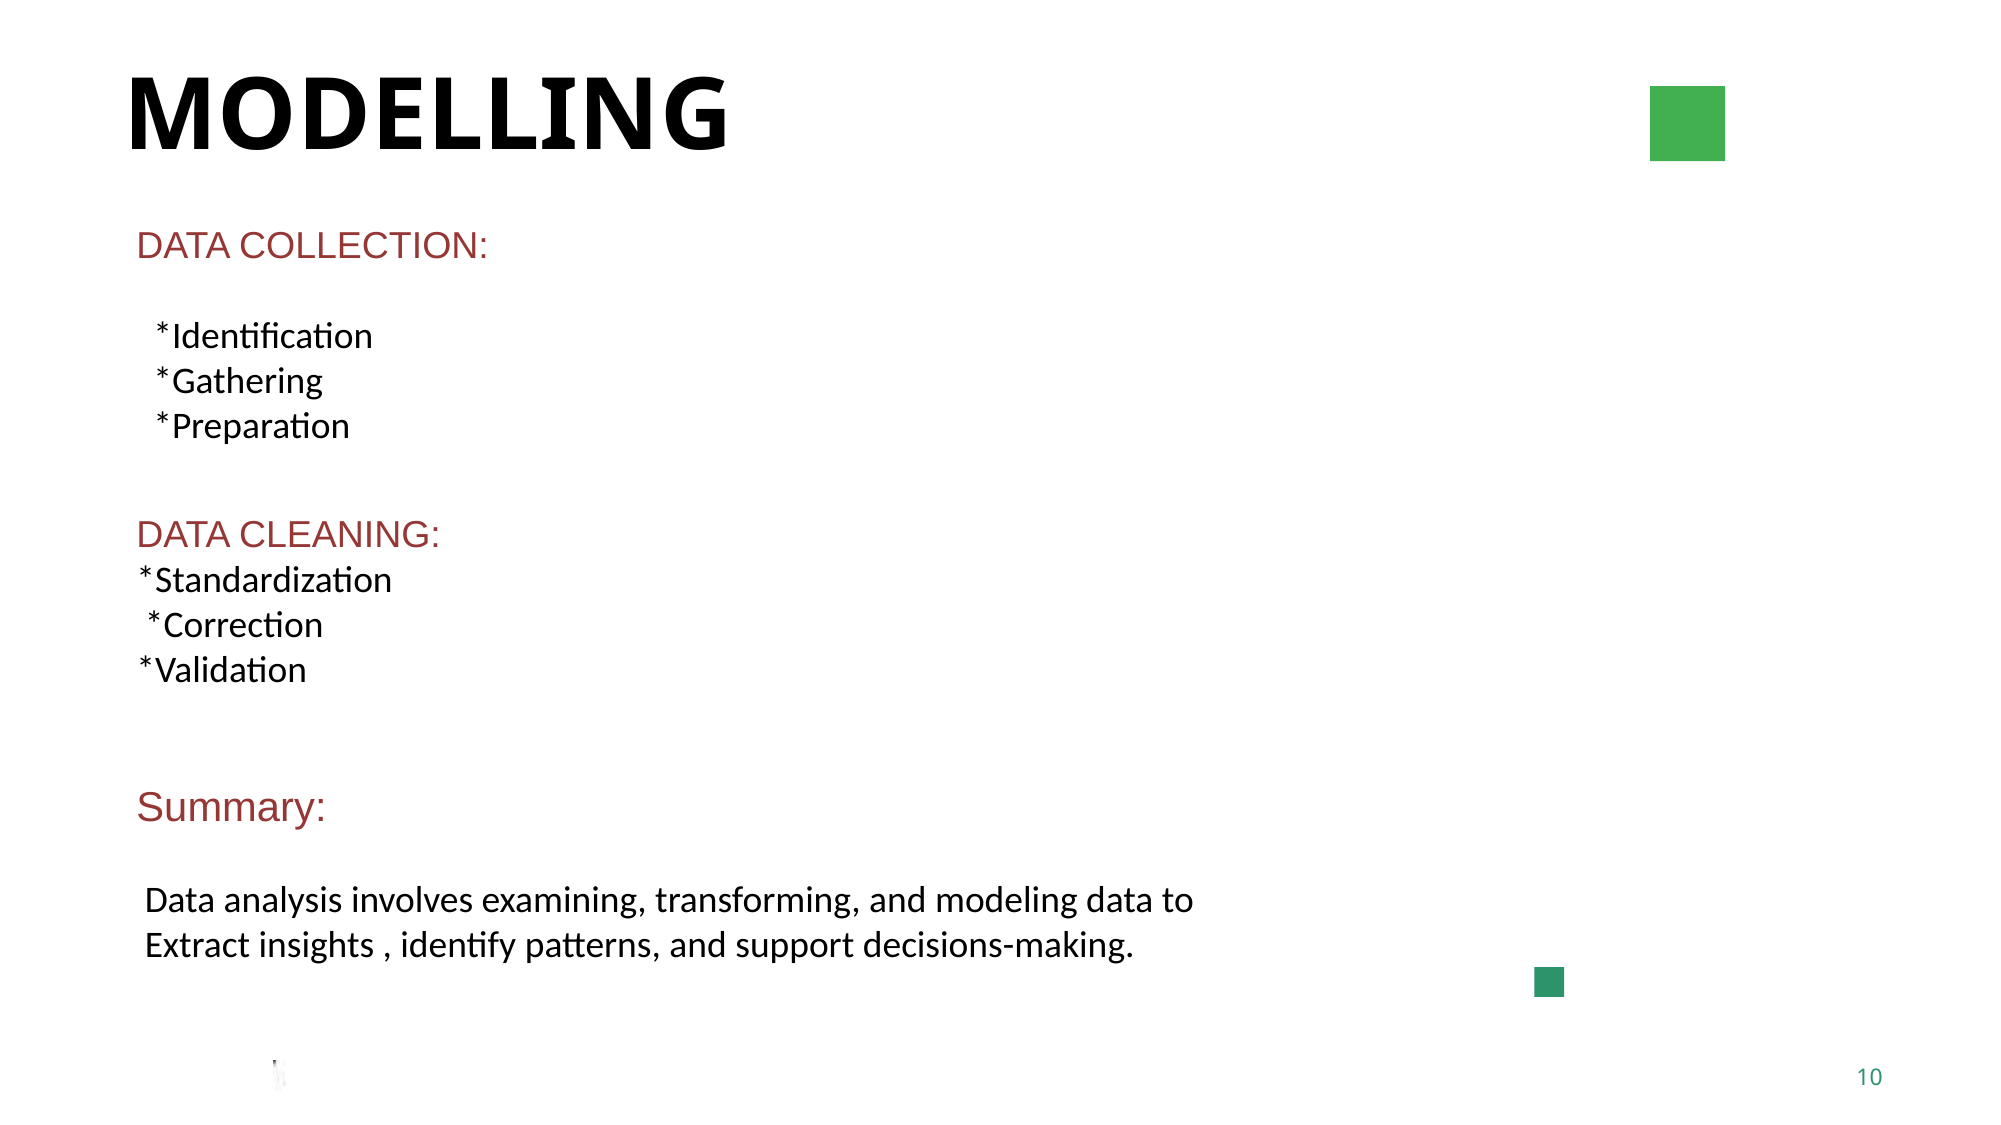

MODELLING
DATA COLLECTION:
 *Identification
 *Gathering
 *Preparation
DATA CLEANING:
*Standardization
 *Correction *Validation
Summary:
 Data analysis involves examining, transforming, and modeling data to
 Extract insights , identify patterns, and support decisions-making.